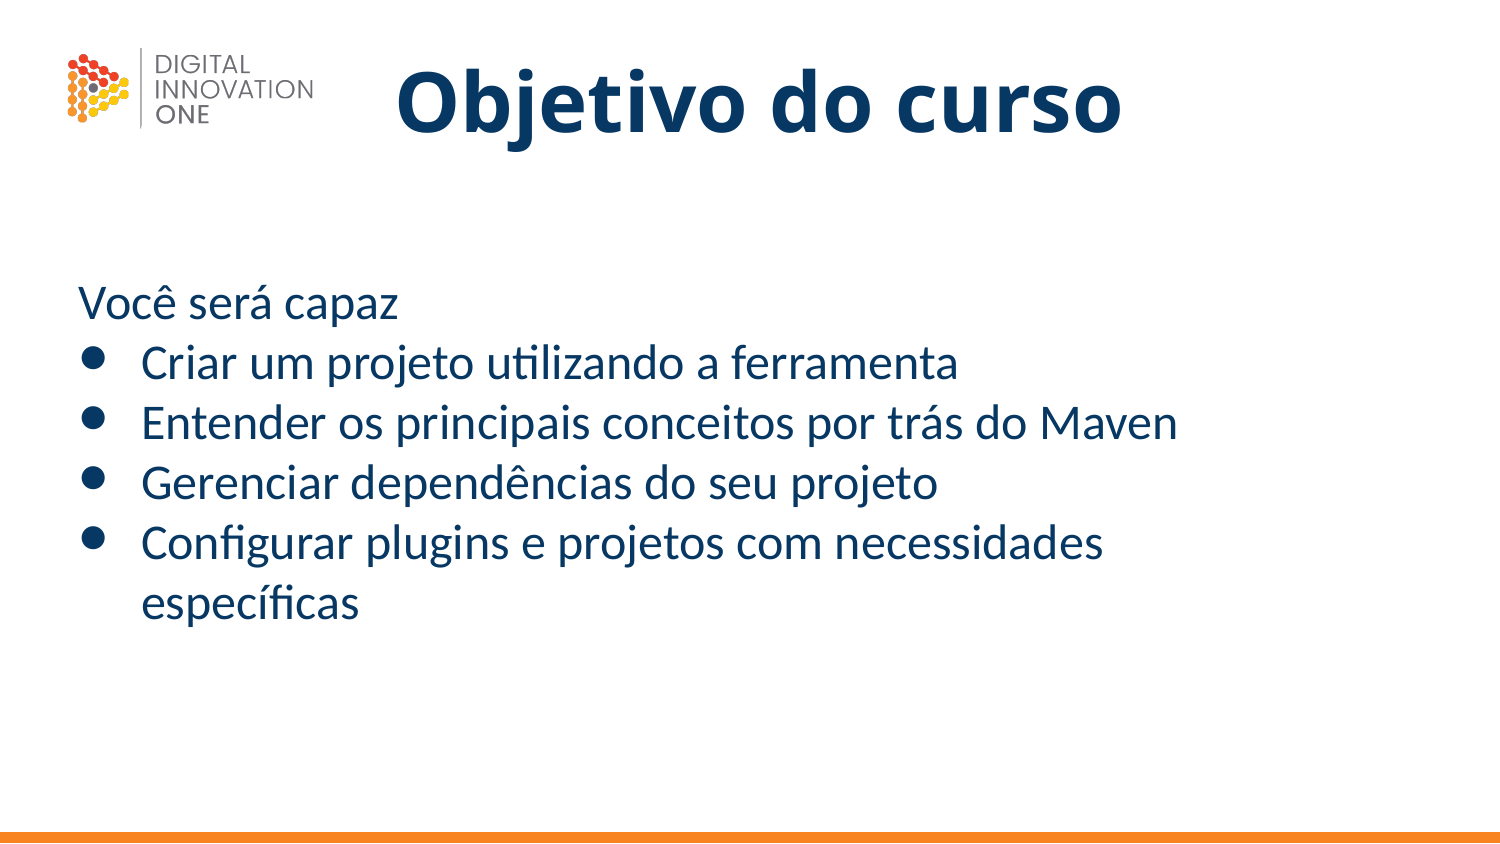

# Objetivo do curso
Você será capaz
Criar um projeto utilizando a ferramenta
Entender os principais conceitos por trás do Maven
Gerenciar dependências do seu projeto
Configurar plugins e projetos com necessidades específicas